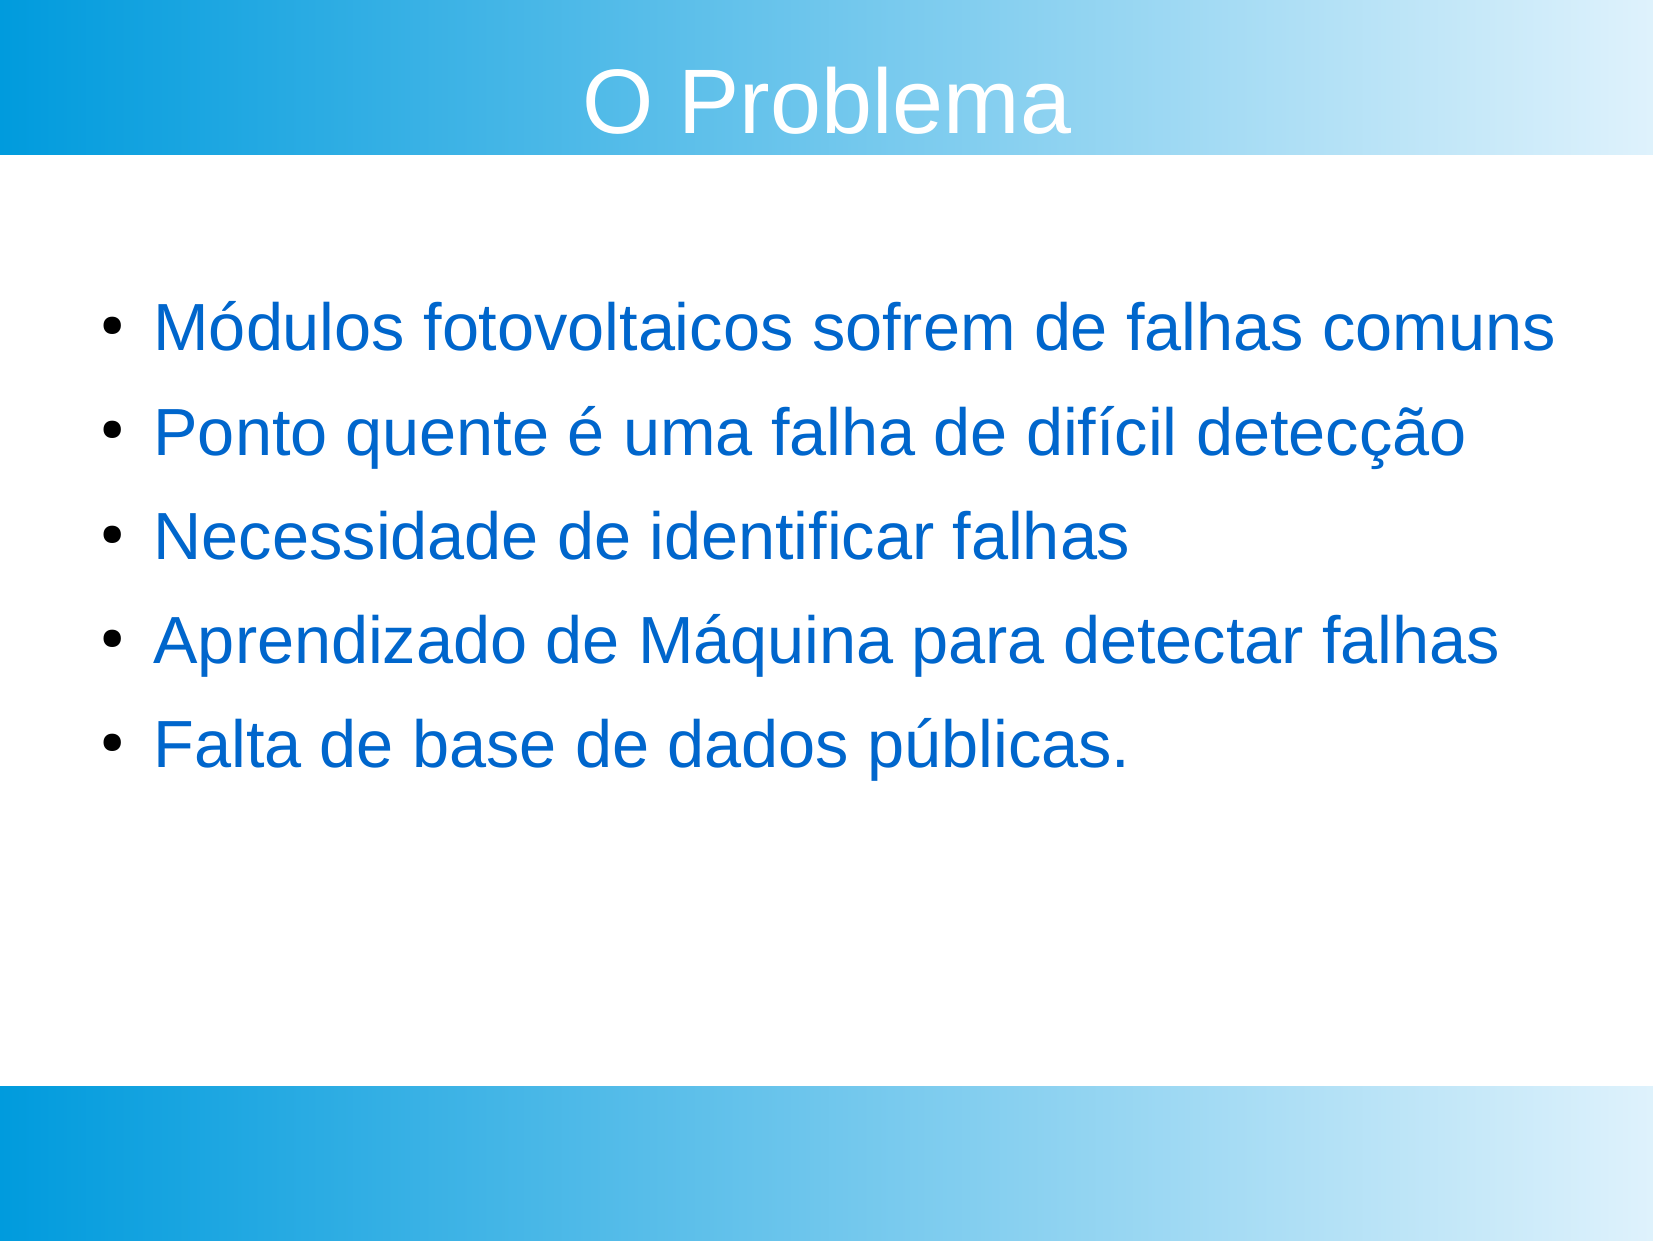

# O Problema
Módulos fotovoltaicos sofrem de falhas comuns
Ponto quente é uma falha de difícil detecção
Necessidade de identificar falhas
Aprendizado de Máquina para detectar falhas
Falta de base de dados públicas.